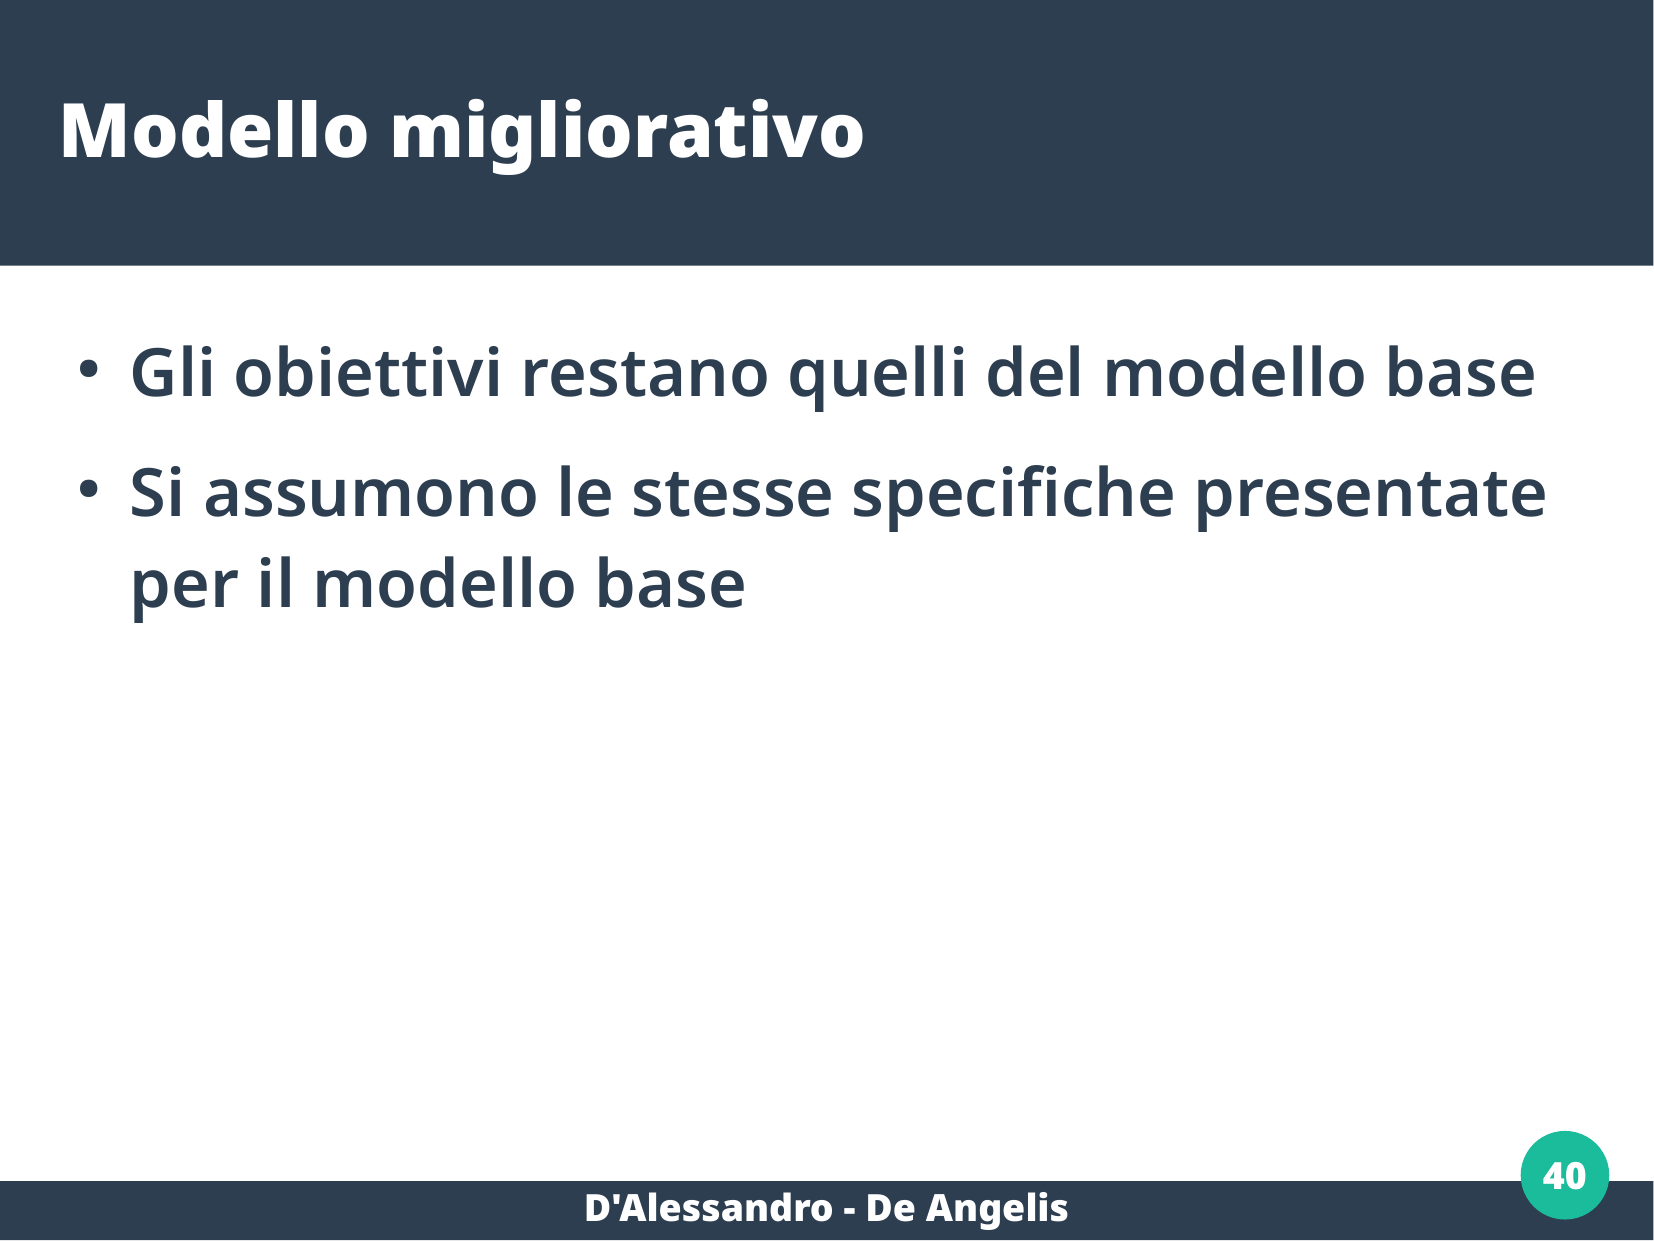

# Modello migliorativo
Gli obiettivi restano quelli del modello base
Si assumono le stesse specifiche presentate per il modello base
40
D'Alessandro - De Angelis